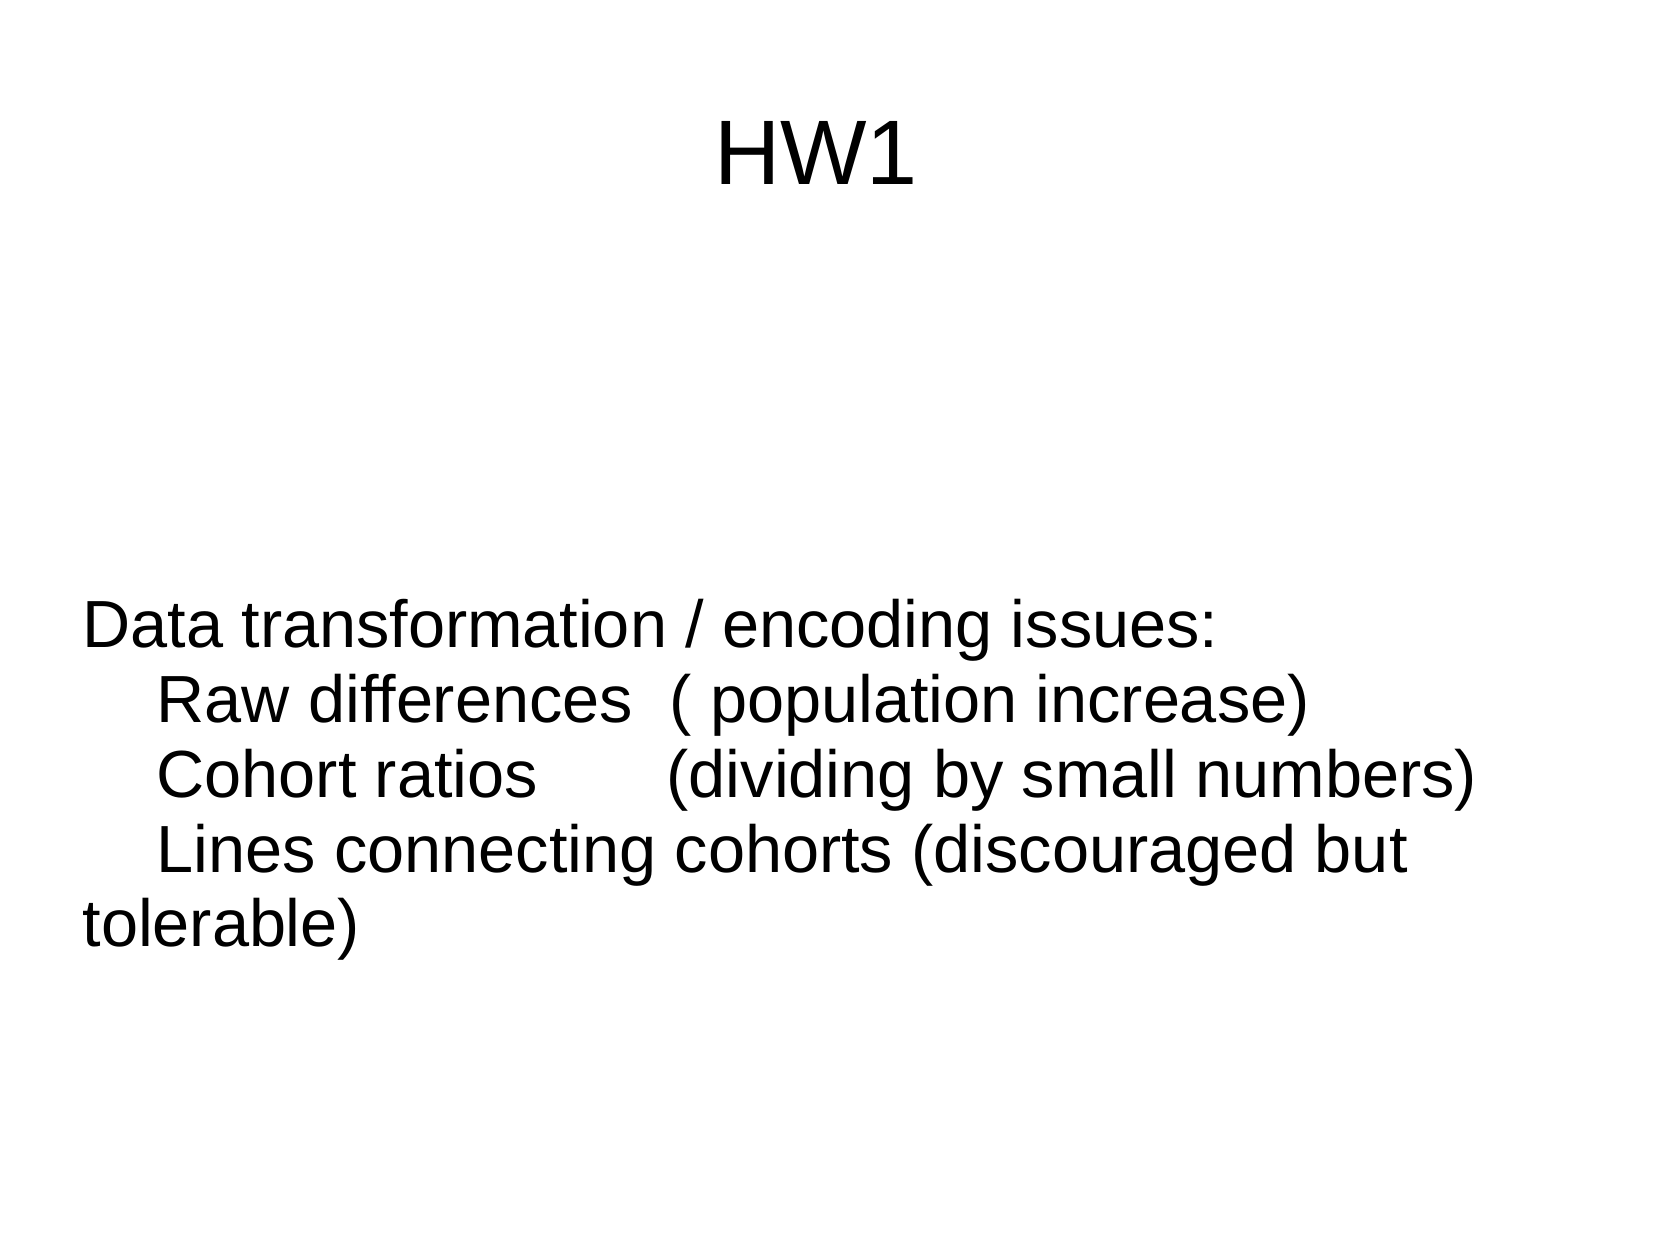

# HW1
Data transformation / encoding issues:
 Raw differences ( population increase)
 Cohort ratios (dividing by small numbers)
 Lines connecting cohorts (discouraged but tolerable)